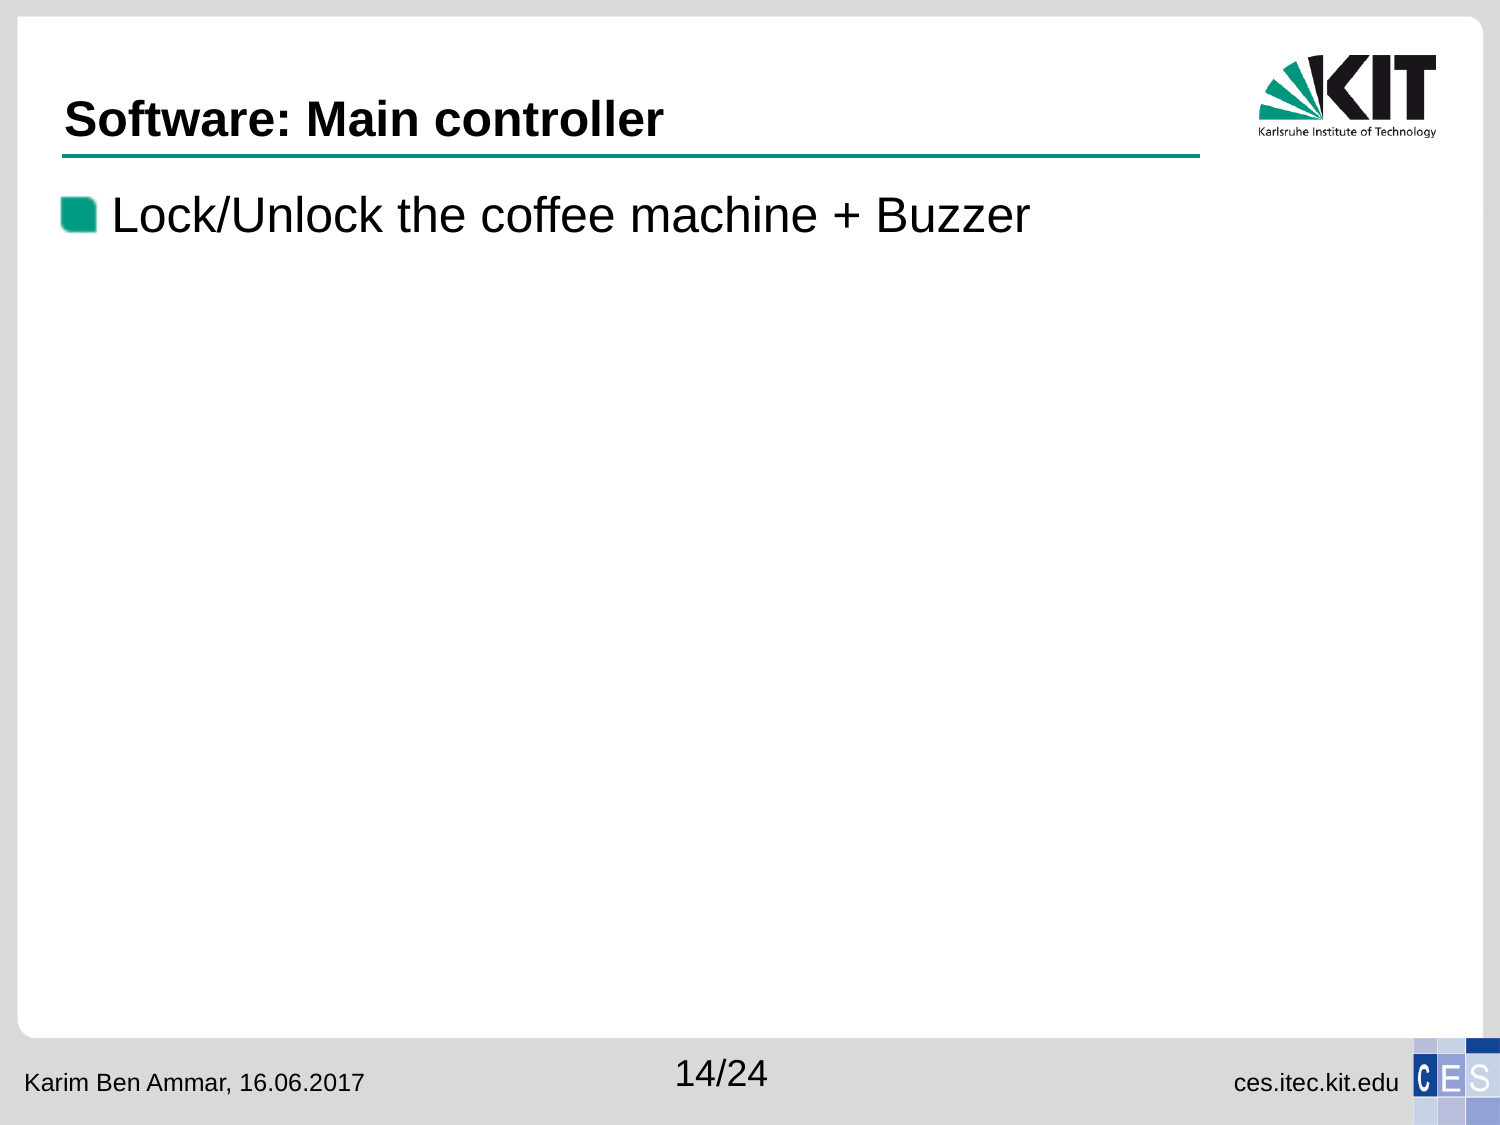

# Software: Main controller
Lock/Unlock the coffee machine + Buzzer
14/24